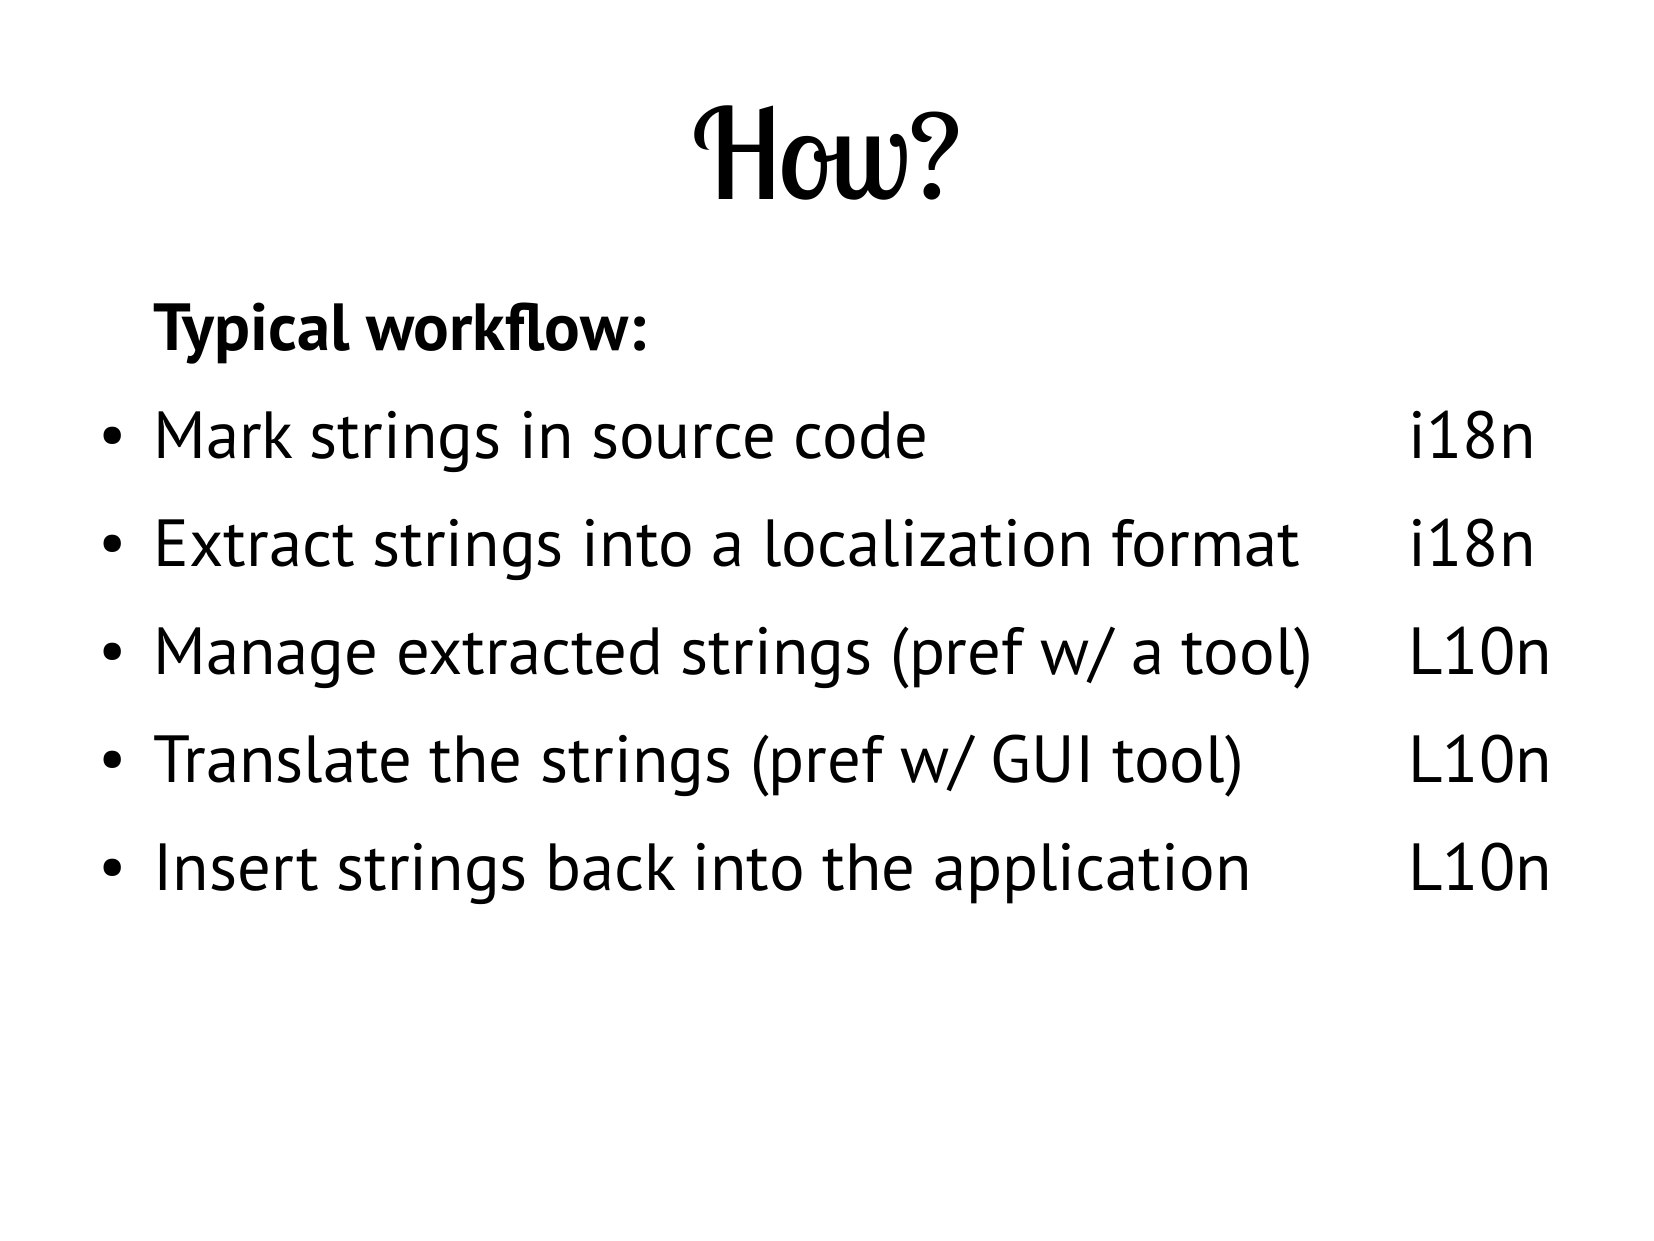

# How?
Typical workflow:
Mark strings in source code							i18n
Extract strings into a localization format		i18n
Manage extracted strings (pref w/ a tool)		L10n
Translate the strings (pref w/ GUI tool)			L10n
Insert strings back into the application			L10n